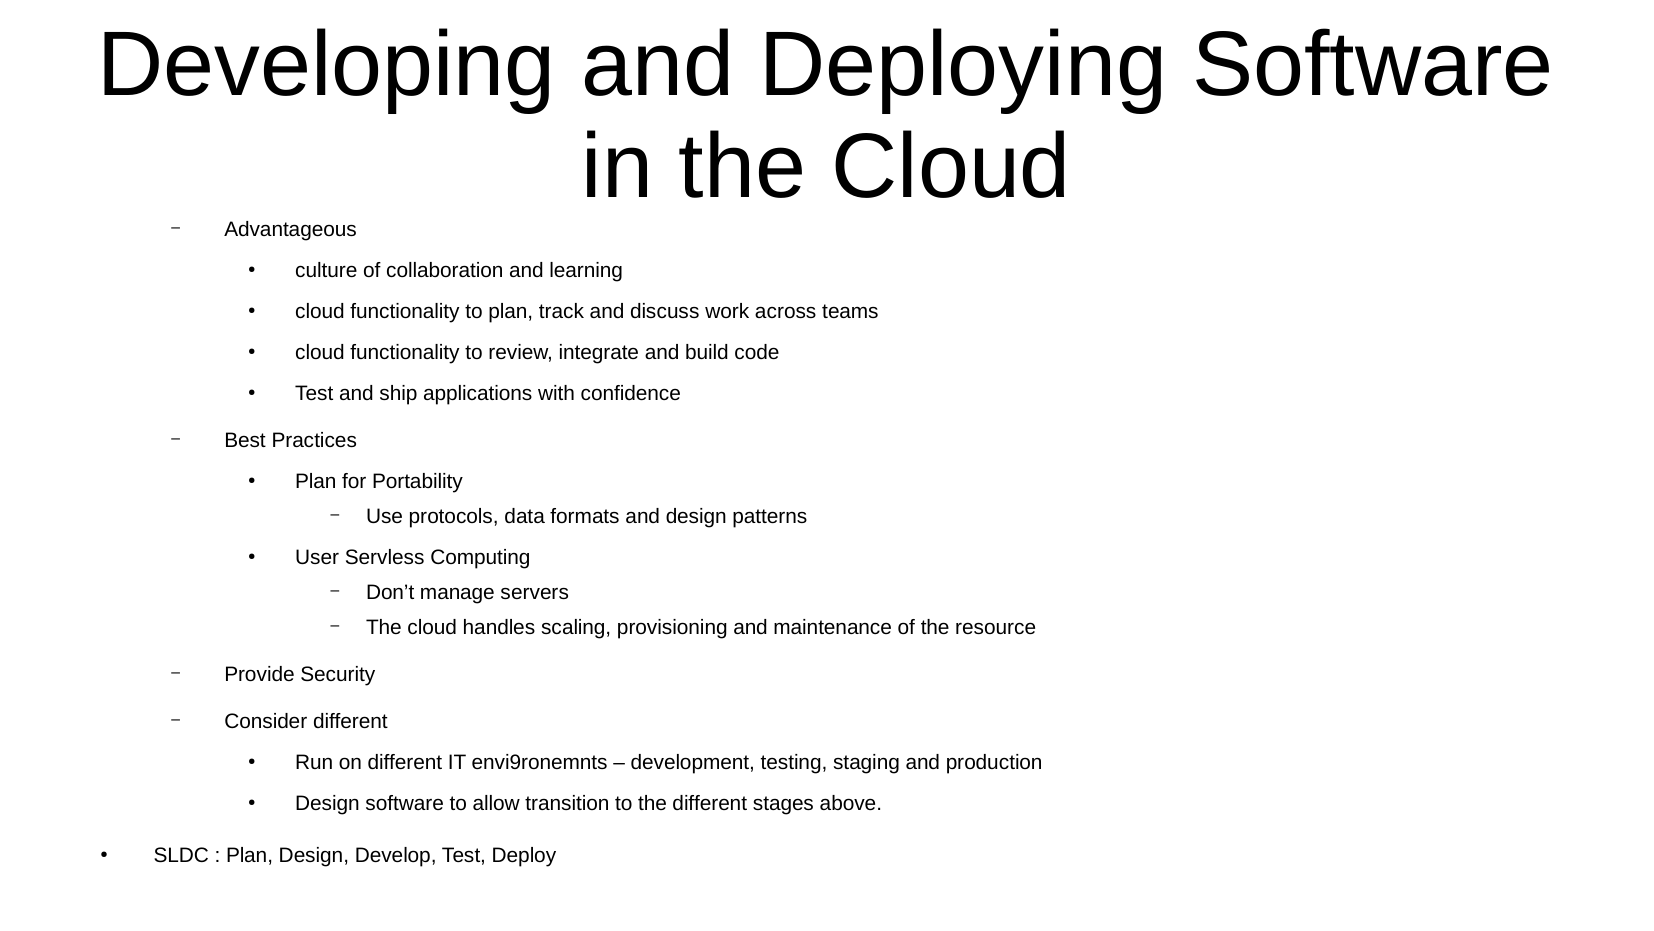

# Developing and Deploying Software in the Cloud
Advantageous
culture of collaboration and learning
cloud functionality to plan, track and discuss work across teams
cloud functionality to review, integrate and build code
Test and ship applications with confidence
Best Practices
Plan for Portability
Use protocols, data formats and design patterns
User Servless Computing
Don’t manage servers
The cloud handles scaling, provisioning and maintenance of the resource
Provide Security
Consider different
Run on different IT envi9ronemnts – development, testing, staging and production
Design software to allow transition to the different stages above.
SLDC : Plan, Design, Develop, Test, Deploy